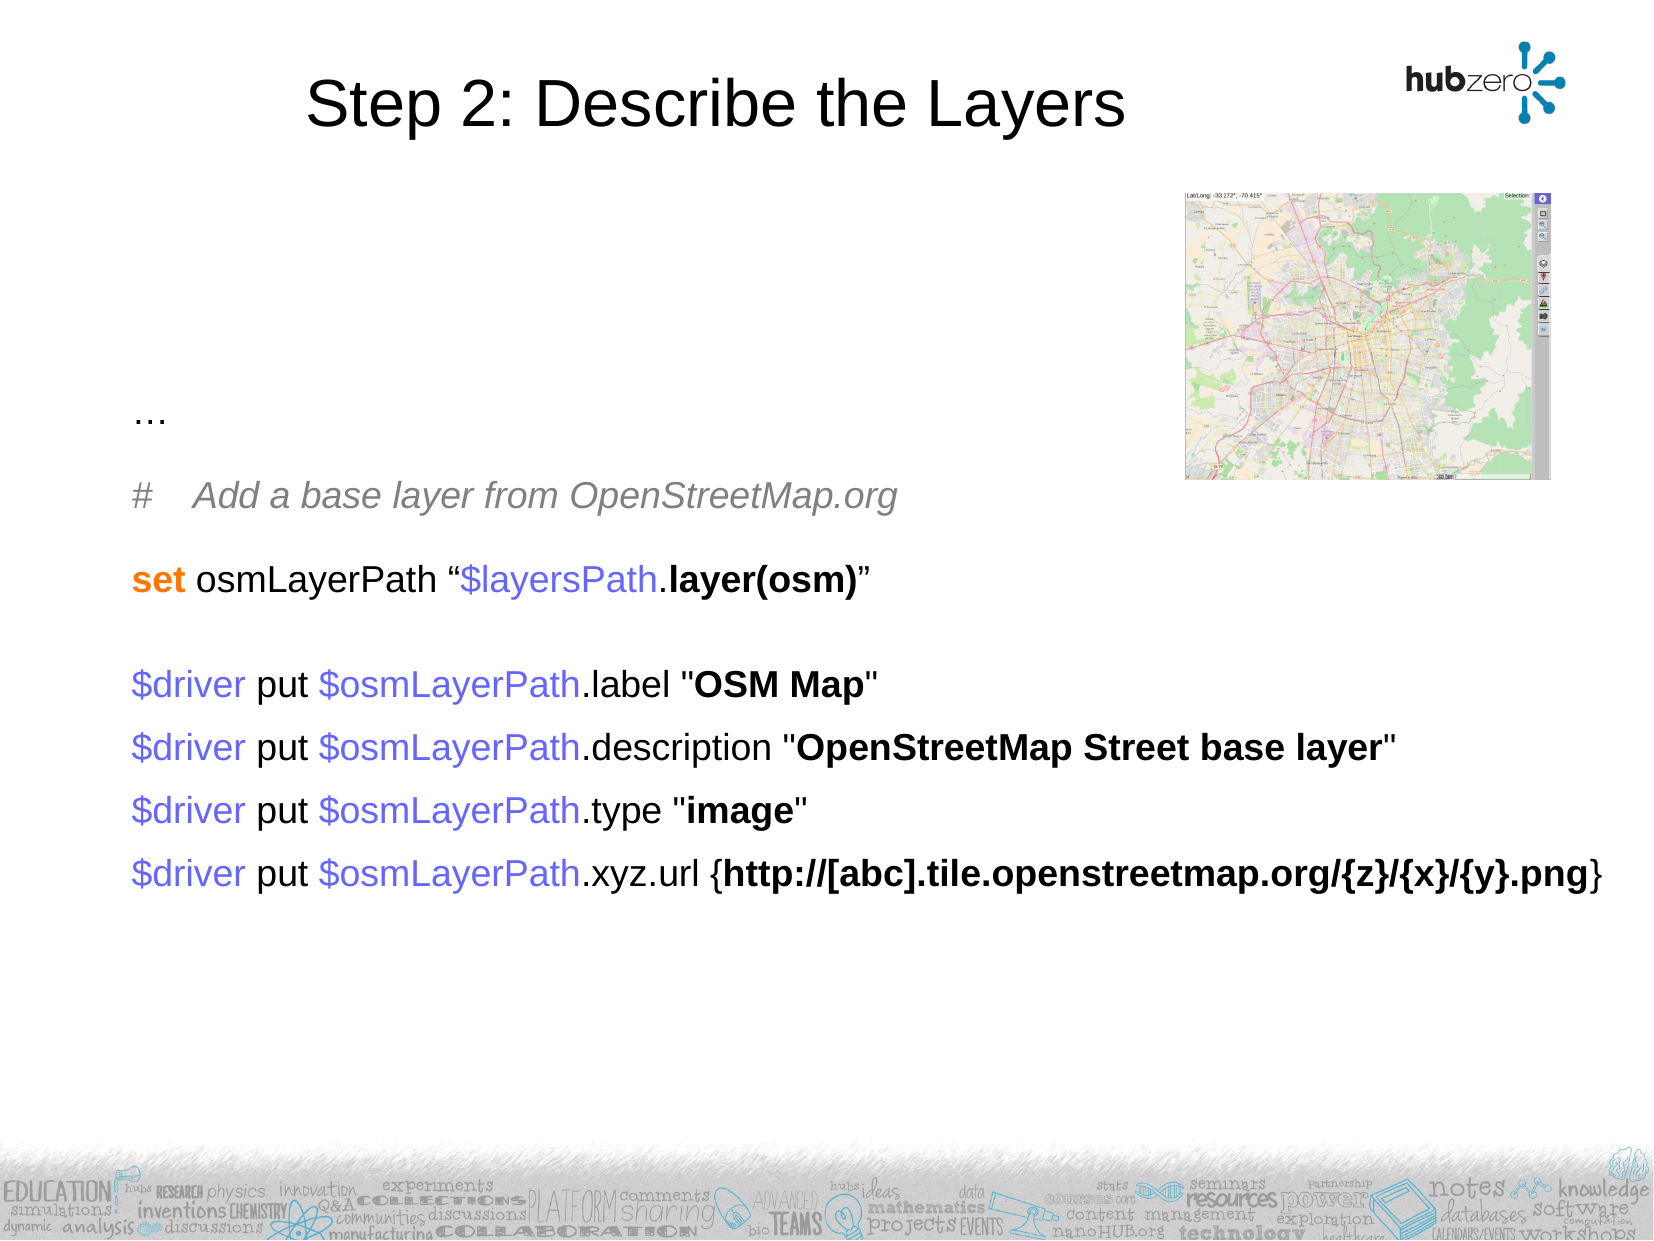

# Step 2: Describe the Layers
…
# Add a base layer from OpenStreetMap.org
set osmLayerPath “$layersPath.layer(osm)”
$driver put $osmLayerPath.label "OSM Map"
$driver put $osmLayerPath.description "OpenStreetMap Street base layer"
$driver put $osmLayerPath.type "image"
$driver put $osmLayerPath.xyz.url {http://[abc].tile.openstreetmap.org/{z}/{x}/{y}.png}